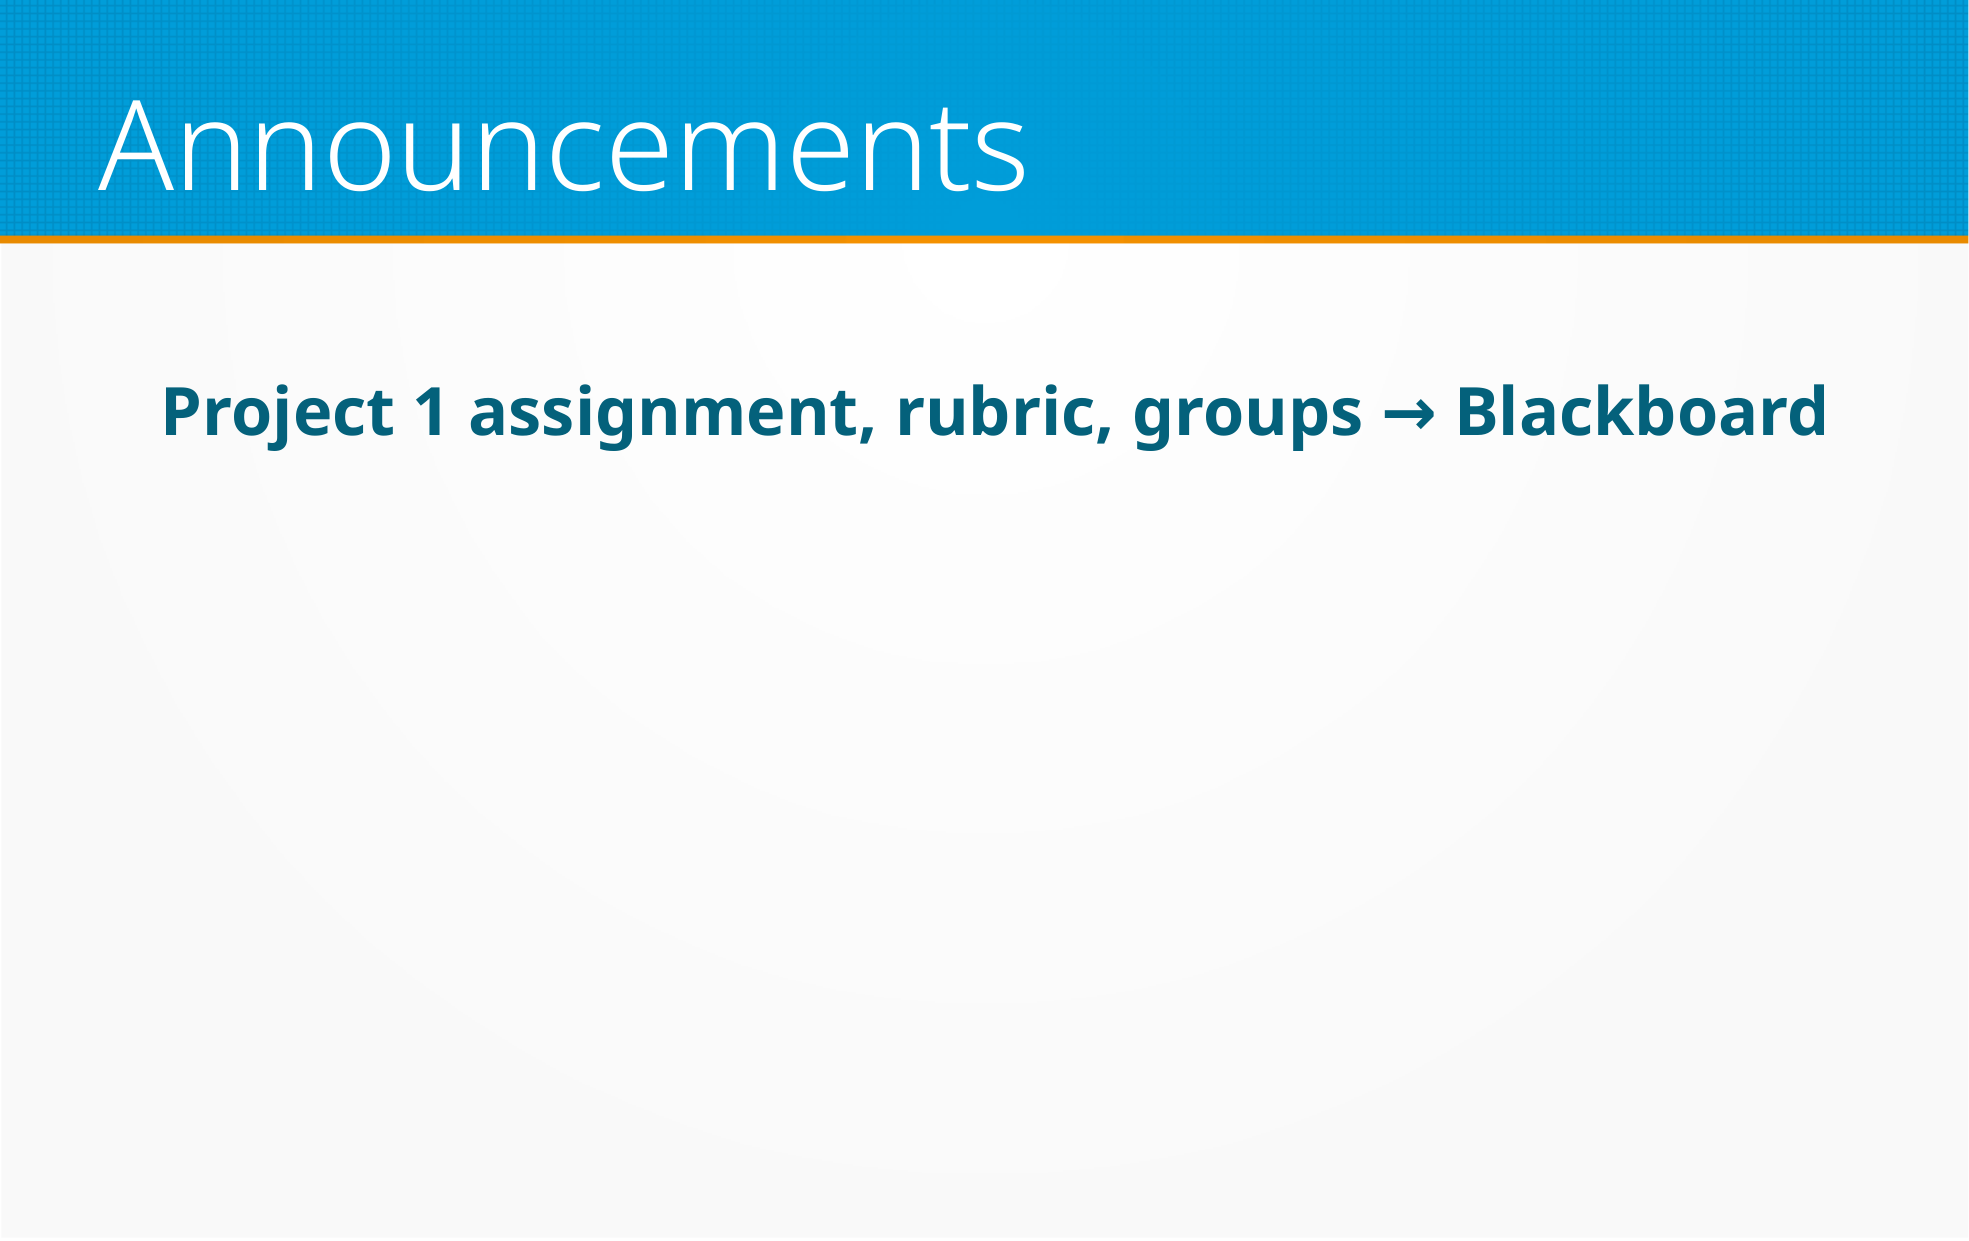

# Announcements
Project 1 assignment, rubric, groups → Blackboard